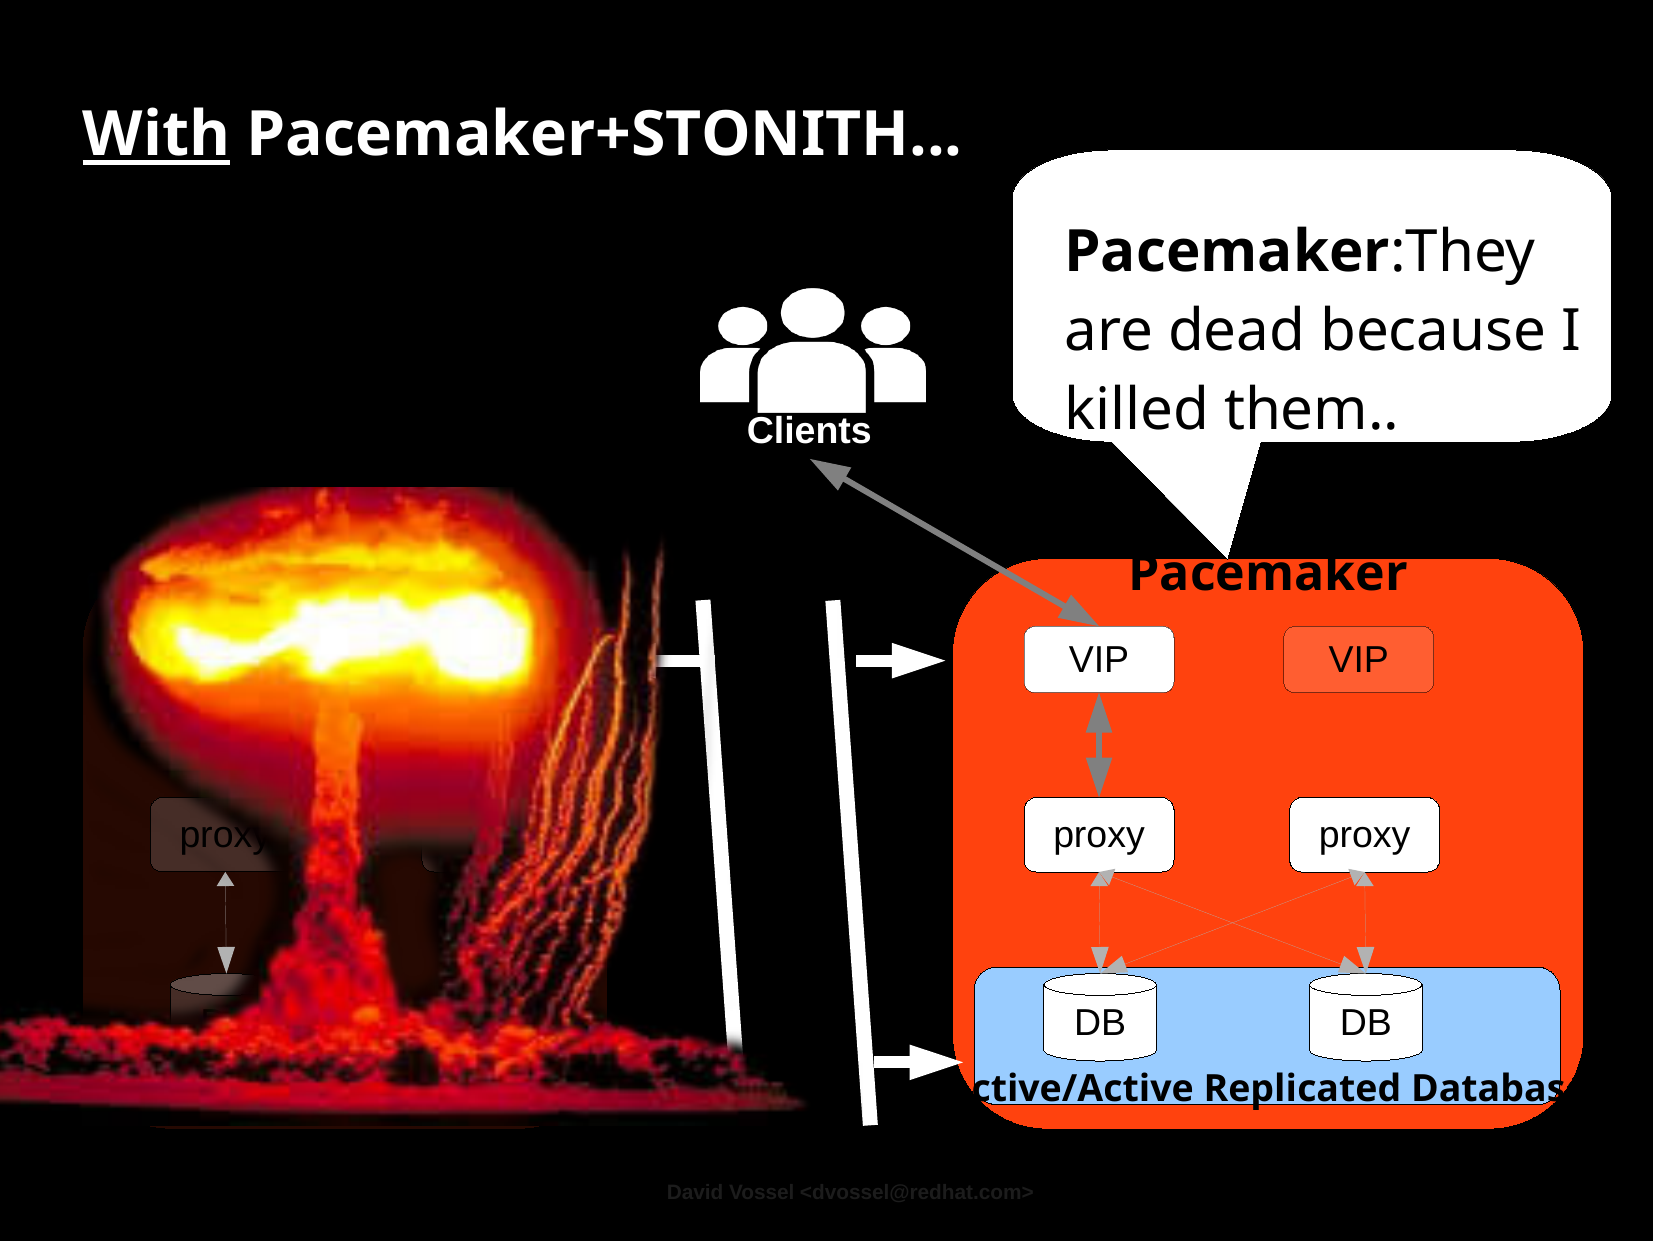

# With Pacemaker+STONITH...
Pacemaker:They are dead because I killed them..
Clients
Pacemaker
Pacemaker
VIP
VIP
VIP
VIP
proxy
proxy
proxy
proxy
Active/Active Replicated Database
DB
DB
DB
DB